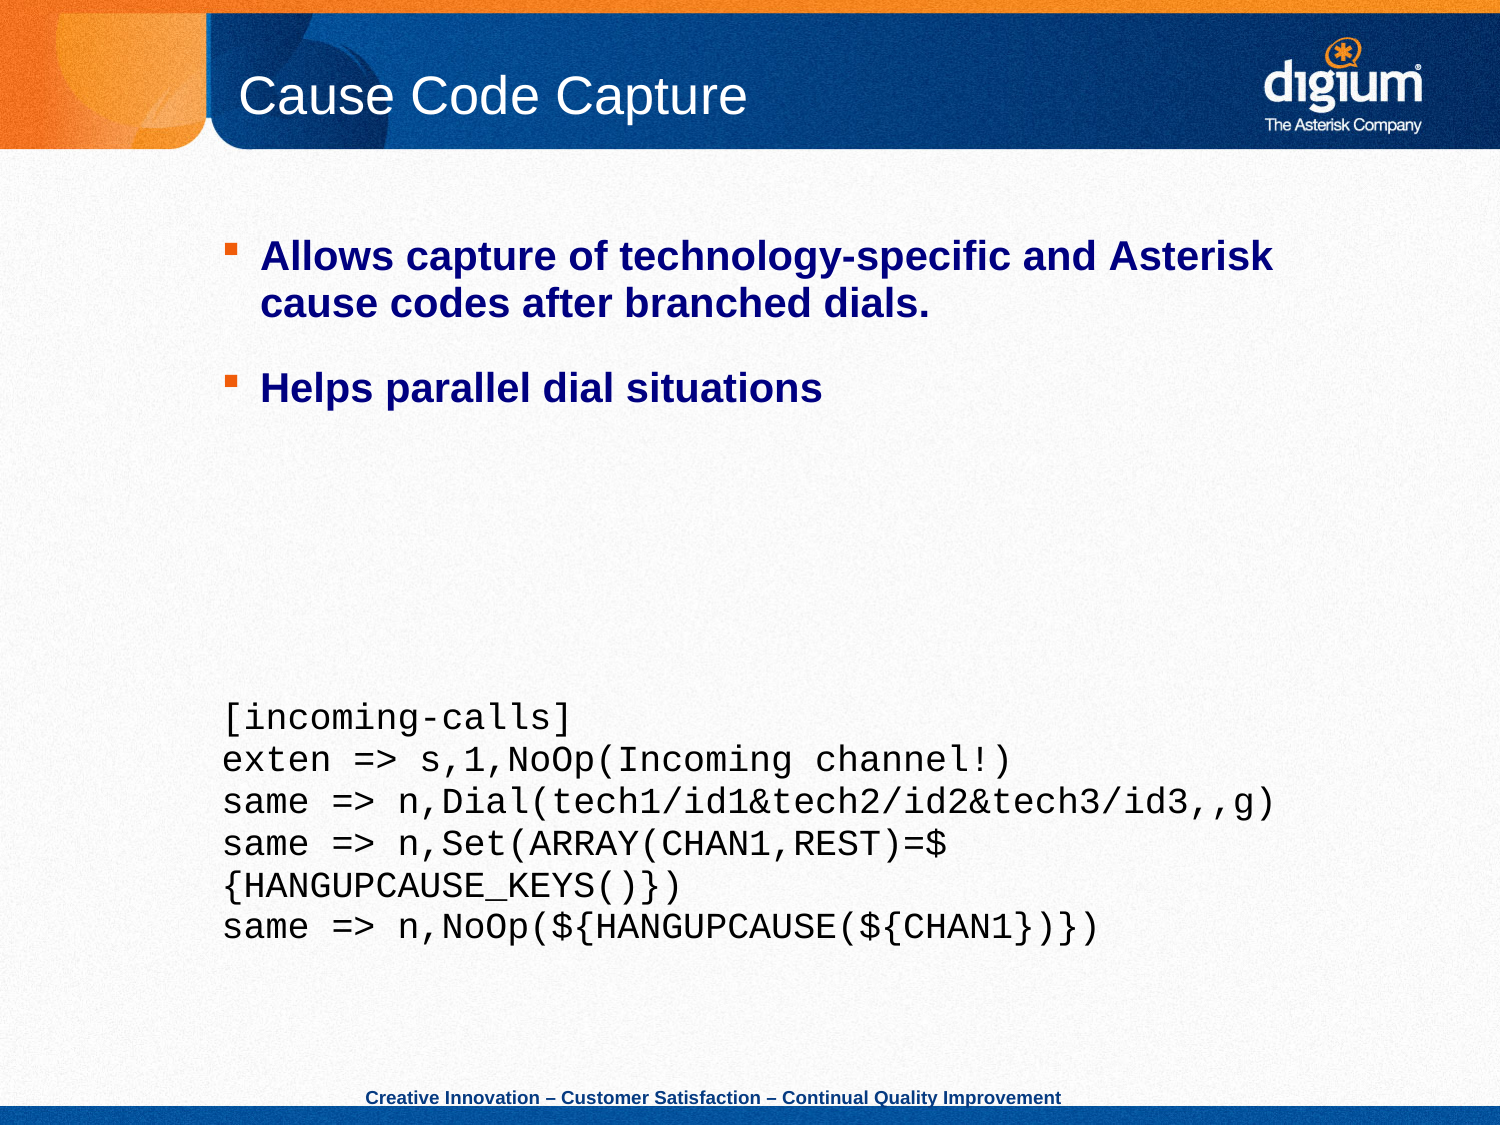

# Cause Code Capture
Allows capture of technology-specific and Asterisk cause codes after branched dials.
Helps parallel dial situations
[incoming-calls]
exten => s,1,NoOp(Incoming channel!)
same => n,Dial(tech1/id1&tech2/id2&tech3/id3,,g)
same => n,Set(ARRAY(CHAN1,REST)=${HANGUPCAUSE_KEYS()})
same => n,NoOp(${HANGUPCAUSE(${CHAN1})})